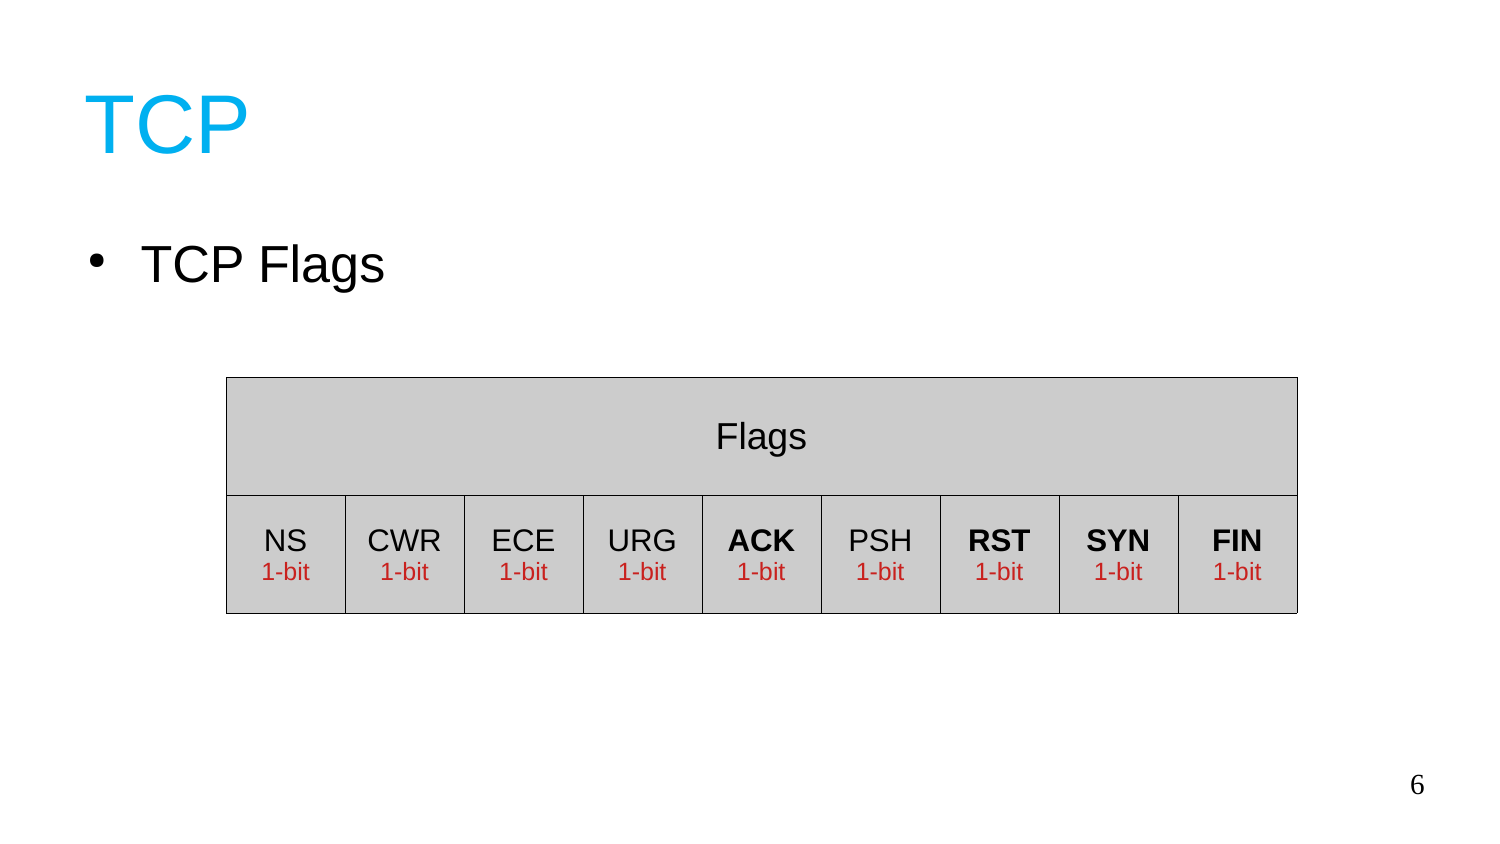

# TCP
TCP Flags
| Flags | | | | | | | | |
| --- | --- | --- | --- | --- | --- | --- | --- | --- |
| NS 1-bit | CWR 1-bit | ECE 1-bit | URG 1-bit | ACK 1-bit | PSH 1-bit | RST 1-bit | SYN 1-bit | FIN 1-bit |
6